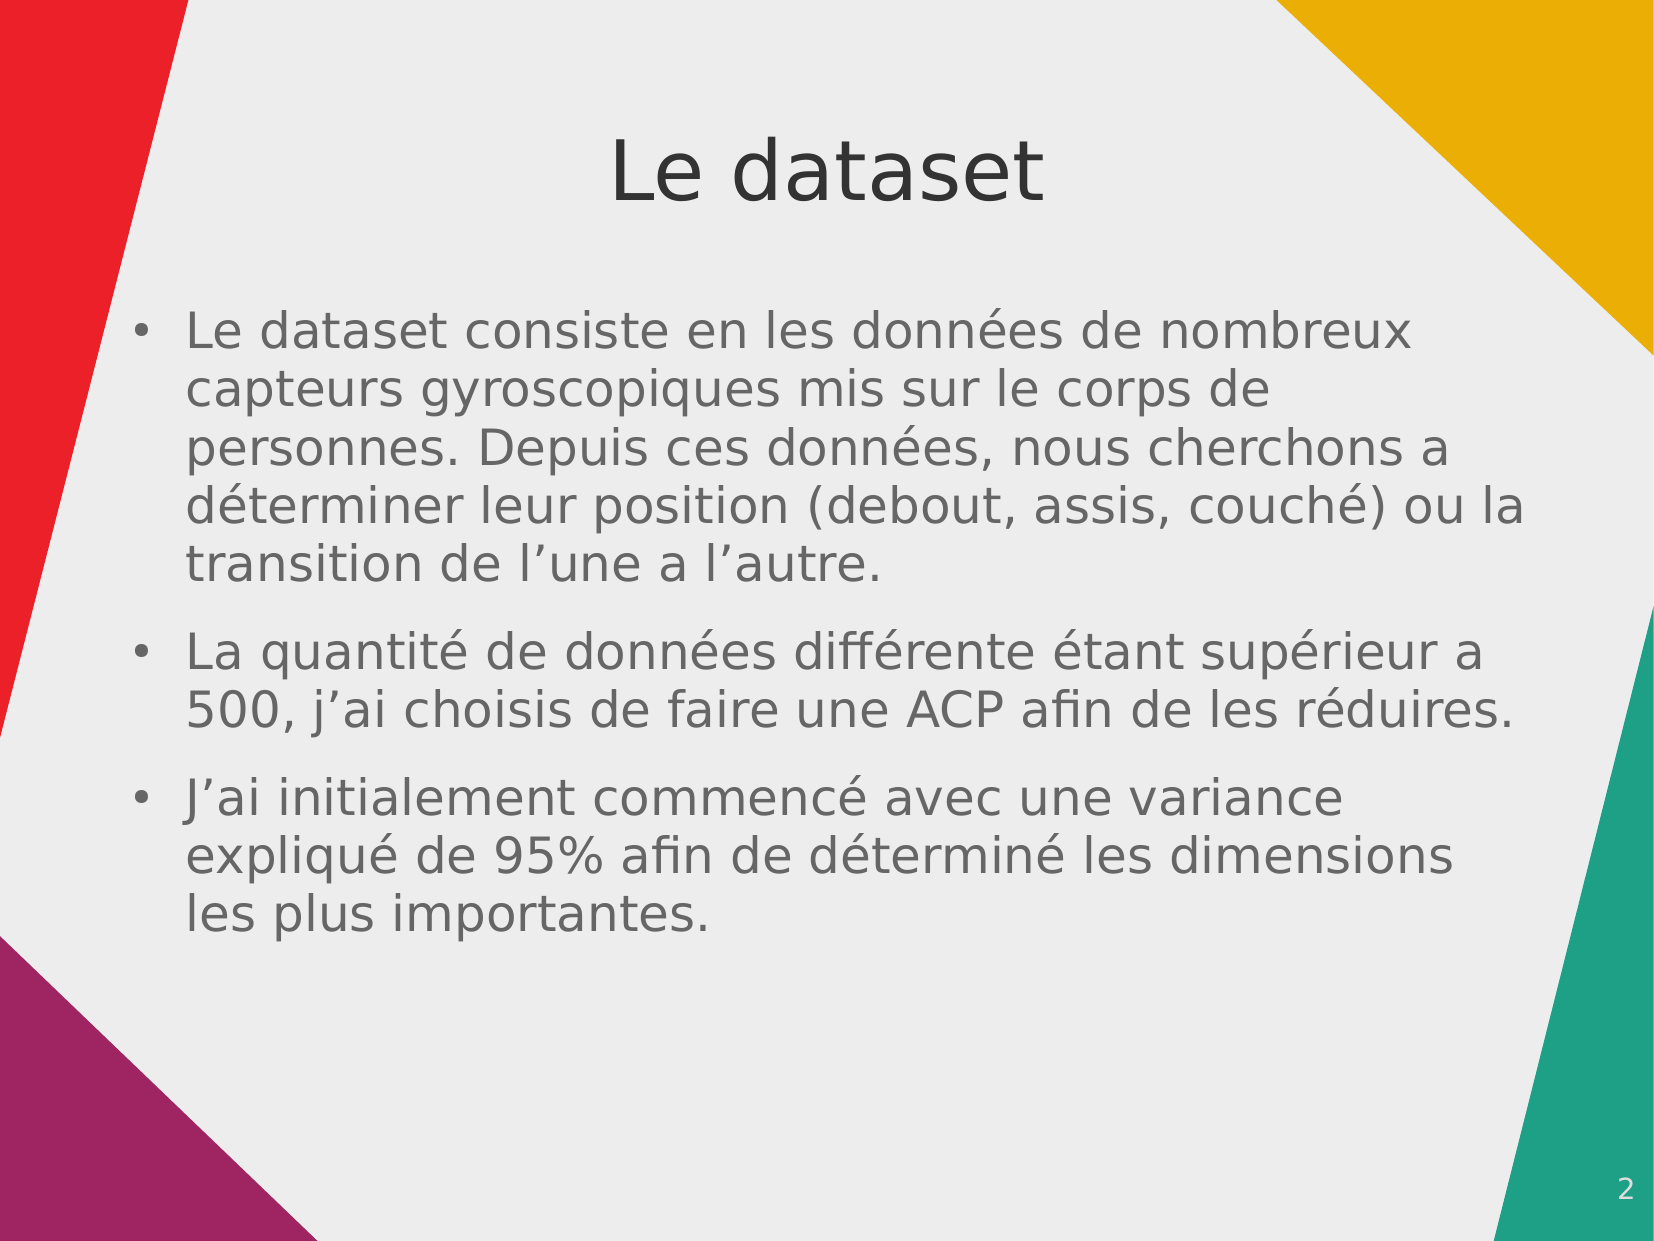

# Le dataset
Le dataset consiste en les données de nombreux capteurs gyroscopiques mis sur le corps de personnes. Depuis ces données, nous cherchons a déterminer leur position (debout, assis, couché) ou la transition de l’une a l’autre.
La quantité de données différente étant supérieur a 500, j’ai choisis de faire une ACP afin de les réduires.
J’ai initialement commencé avec une variance expliqué de 95% afin de déterminé les dimensions les plus importantes.
2